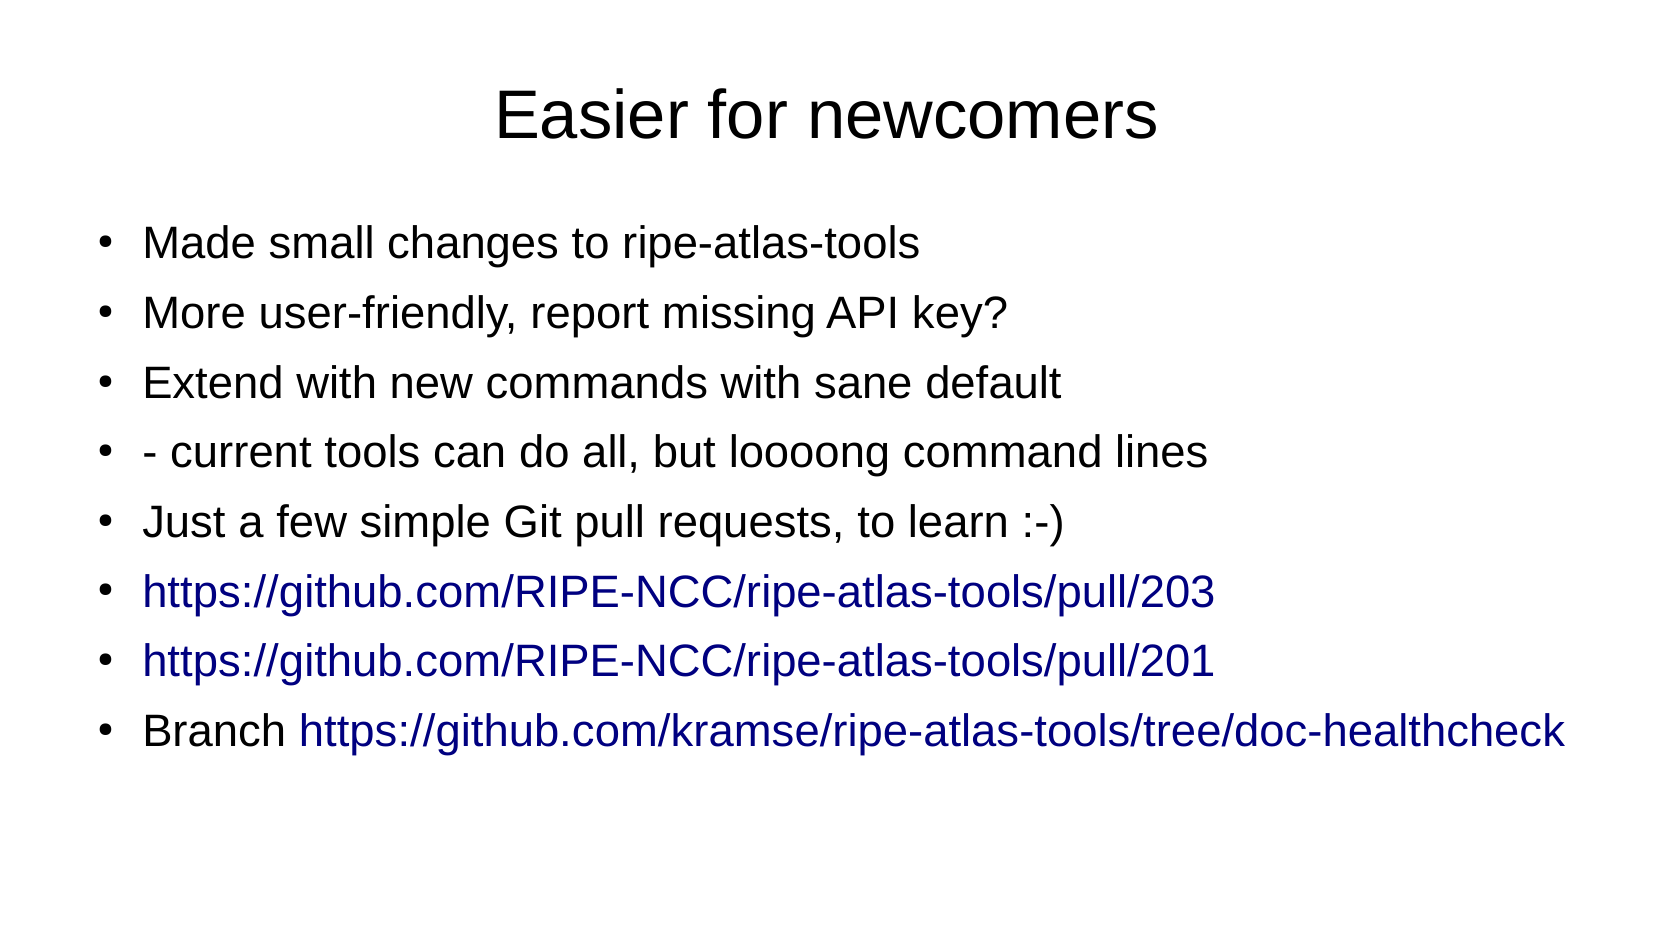

# Easier for newcomers
Made small changes to ripe-atlas-tools
More user-friendly, report missing API key?
Extend with new commands with sane default
- current tools can do all, but loooong command lines
Just a few simple Git pull requests, to learn :-)
https://github.com/RIPE-NCC/ripe-atlas-tools/pull/203
https://github.com/RIPE-NCC/ripe-atlas-tools/pull/201
Branch https://github.com/kramse/ripe-atlas-tools/tree/doc-healthcheck